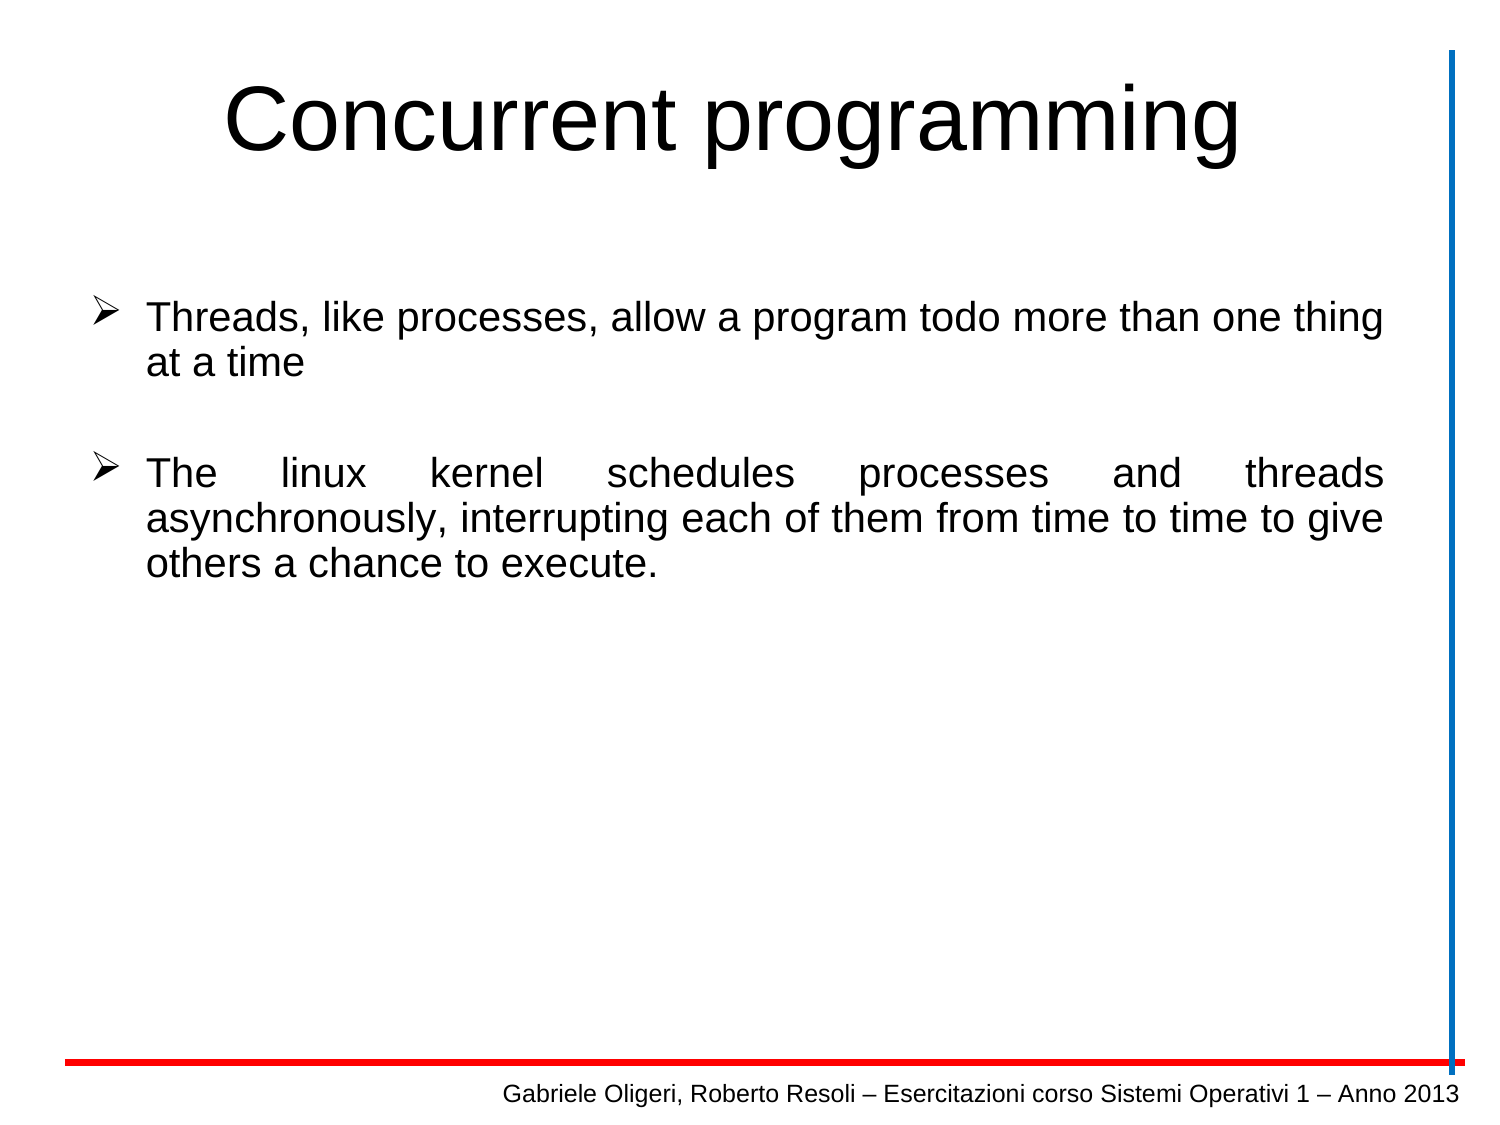

# Concurrent programming
Threads, like processes, allow a program todo more than one thing at a time
The linux kernel schedules processes and threads asynchronously, interrupting each of them from time to time to give others a chance to execute.